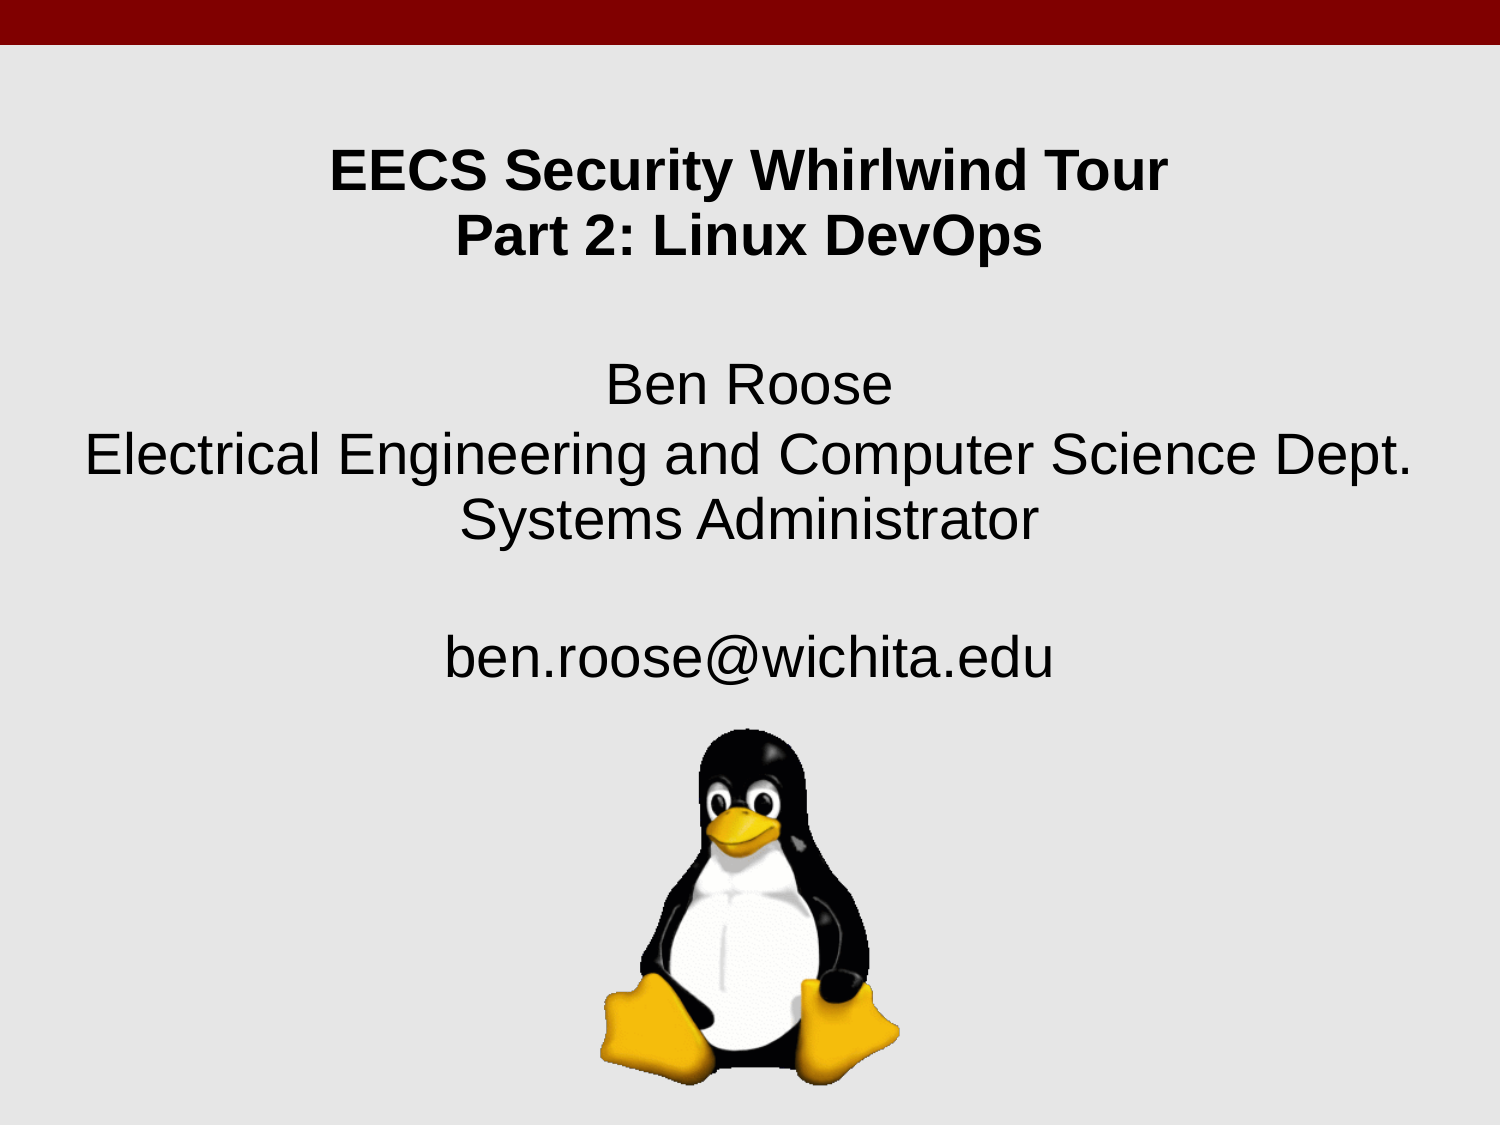

# EECS Security Whirlwind Tour Part 2: Linux DevOps
Ben Roose
Electrical Engineering and Computer Science Dept. Systems Administrator
ben.roose@wichita.edu